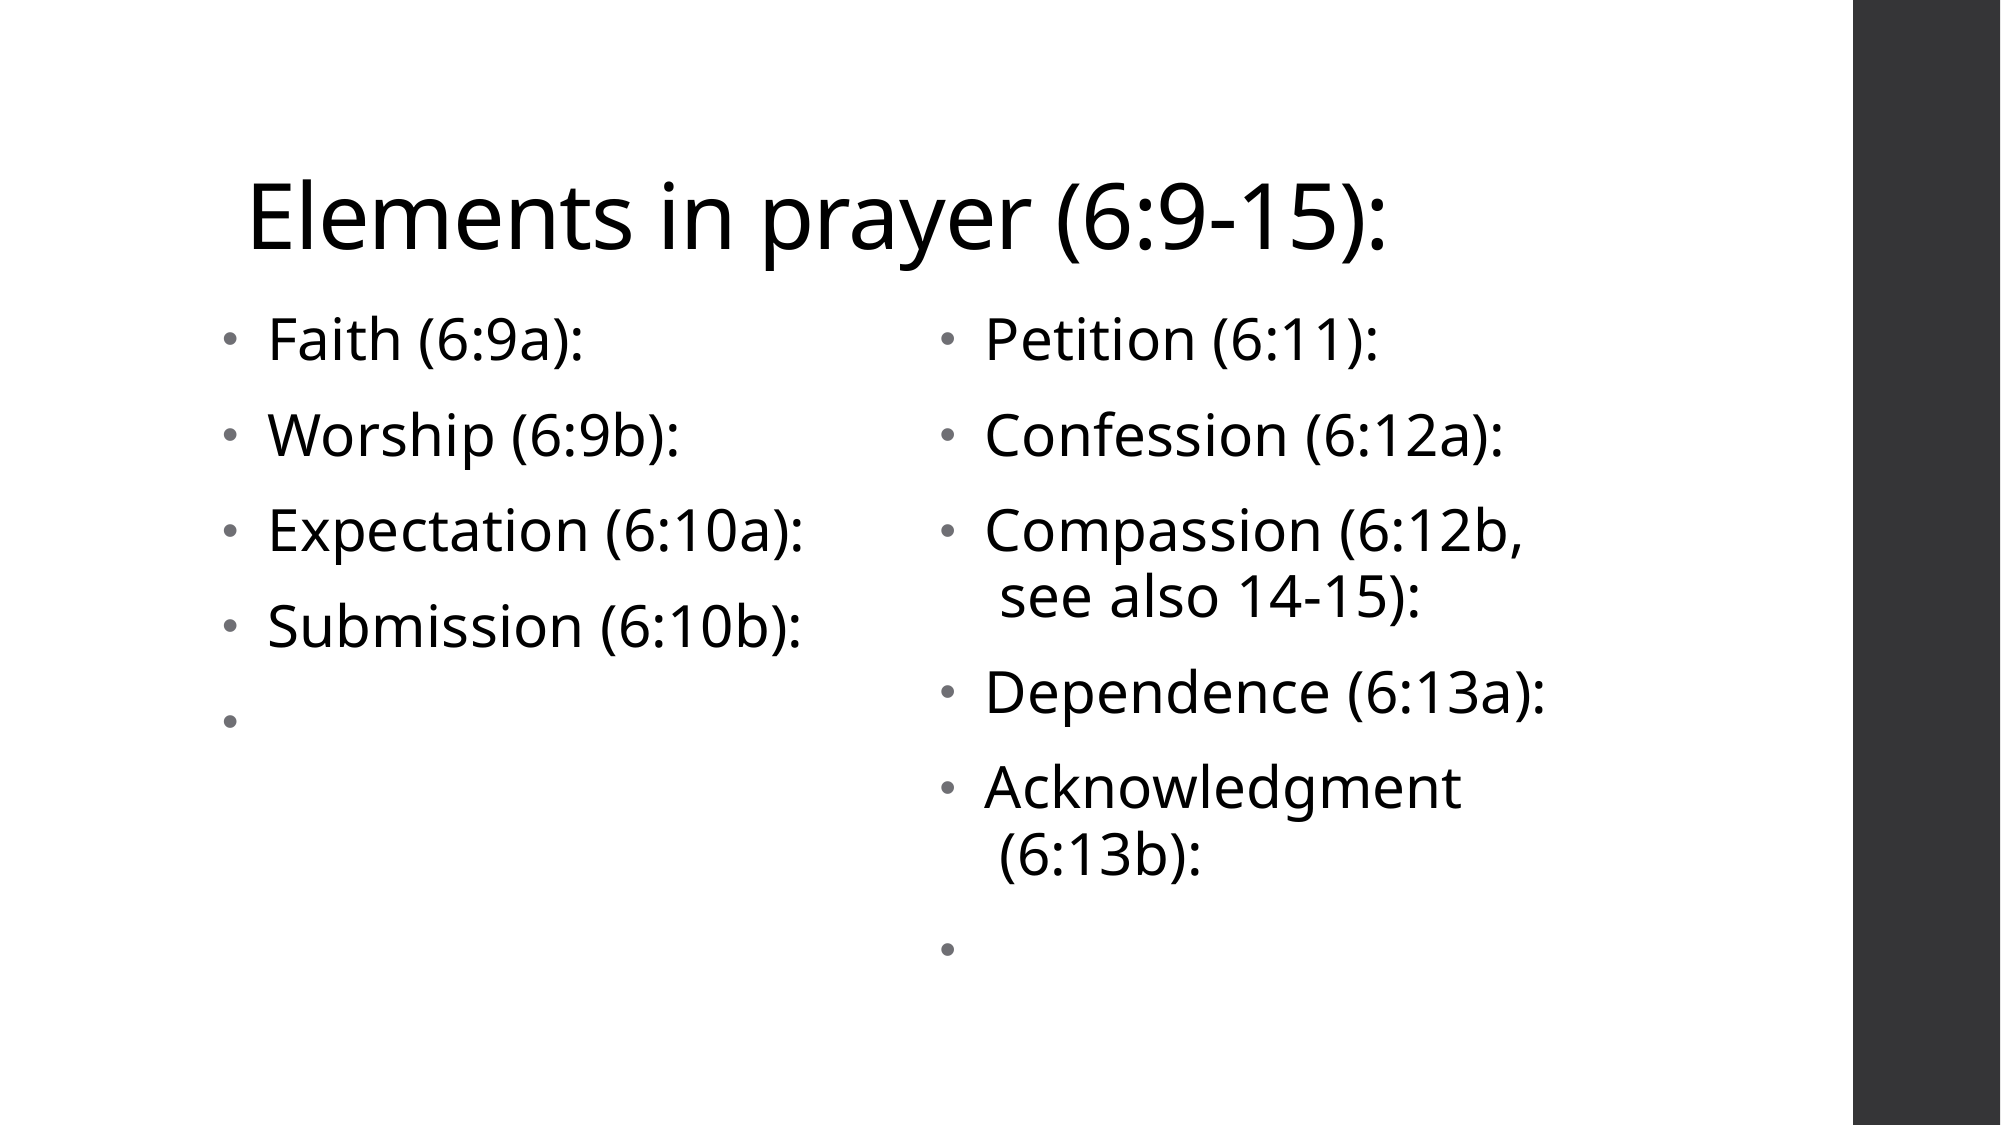

# Elements in prayer (6:9-15):
 Faith (6:9a):
 Worship (6:9b):
 Expectation (6:10a):
 Submission (6:10b):
 Petition (6:11):
 Confession (6:12a):
 Compassion (6:12b, see also 14-15):
 Dependence (6:13a):
 Acknowledgment (6:13b):